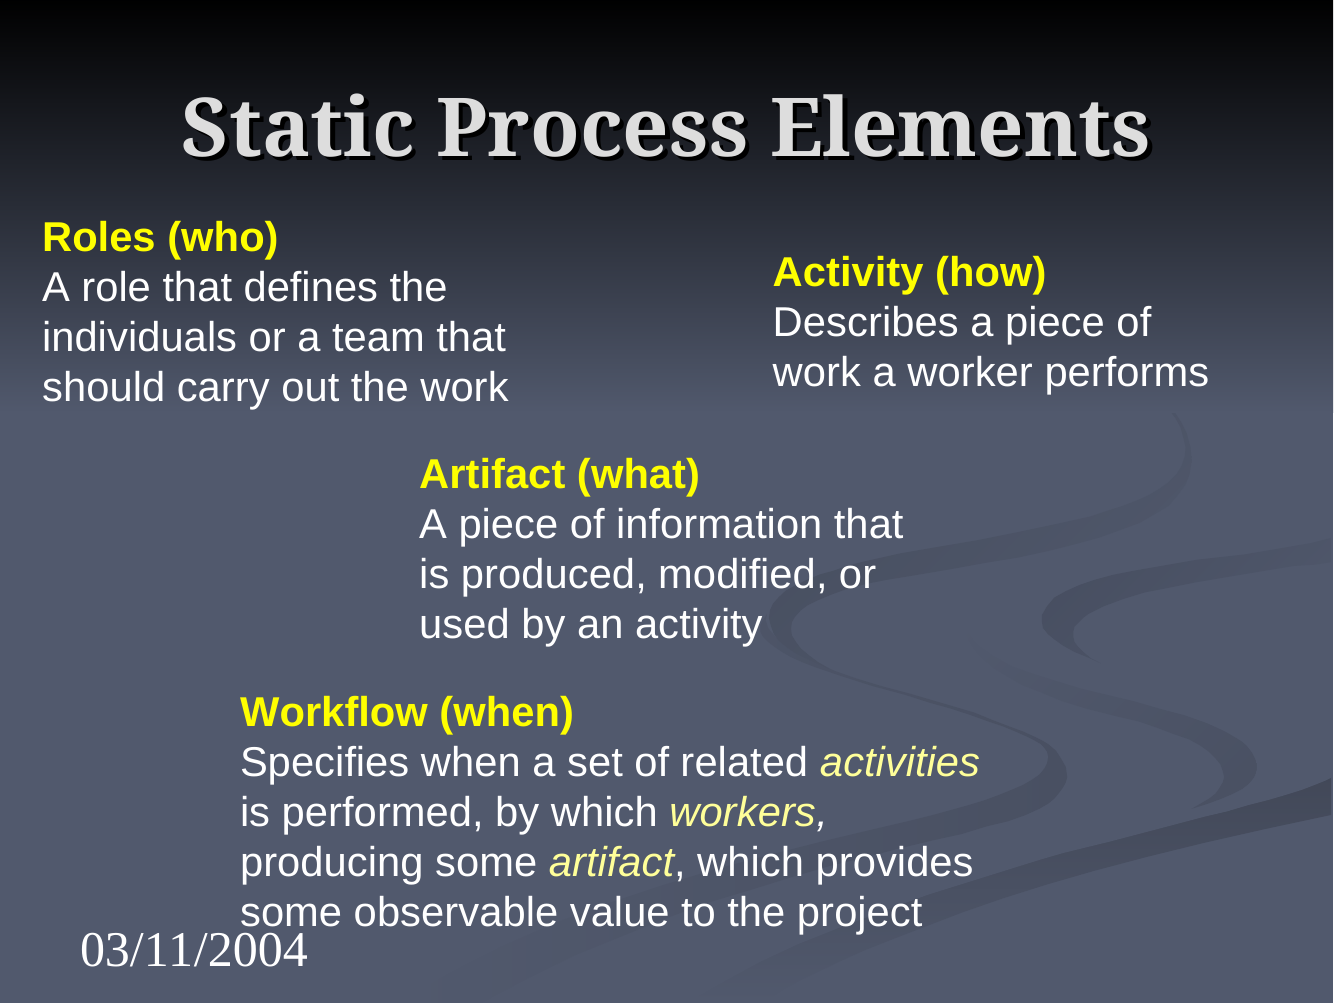

# Static Process Elements
Roles (who)
A role that defines the individuals or a team that should carry out the work
Activity (how)
Describes a piece of work a worker performs
Artifact (what)
A piece of information that is produced, modified, or used by an activity
Workflow (when)
Specifies when a set of related activities is performed, by which workers, producing some artifact, which provides some observable value to the project
03/11/2004